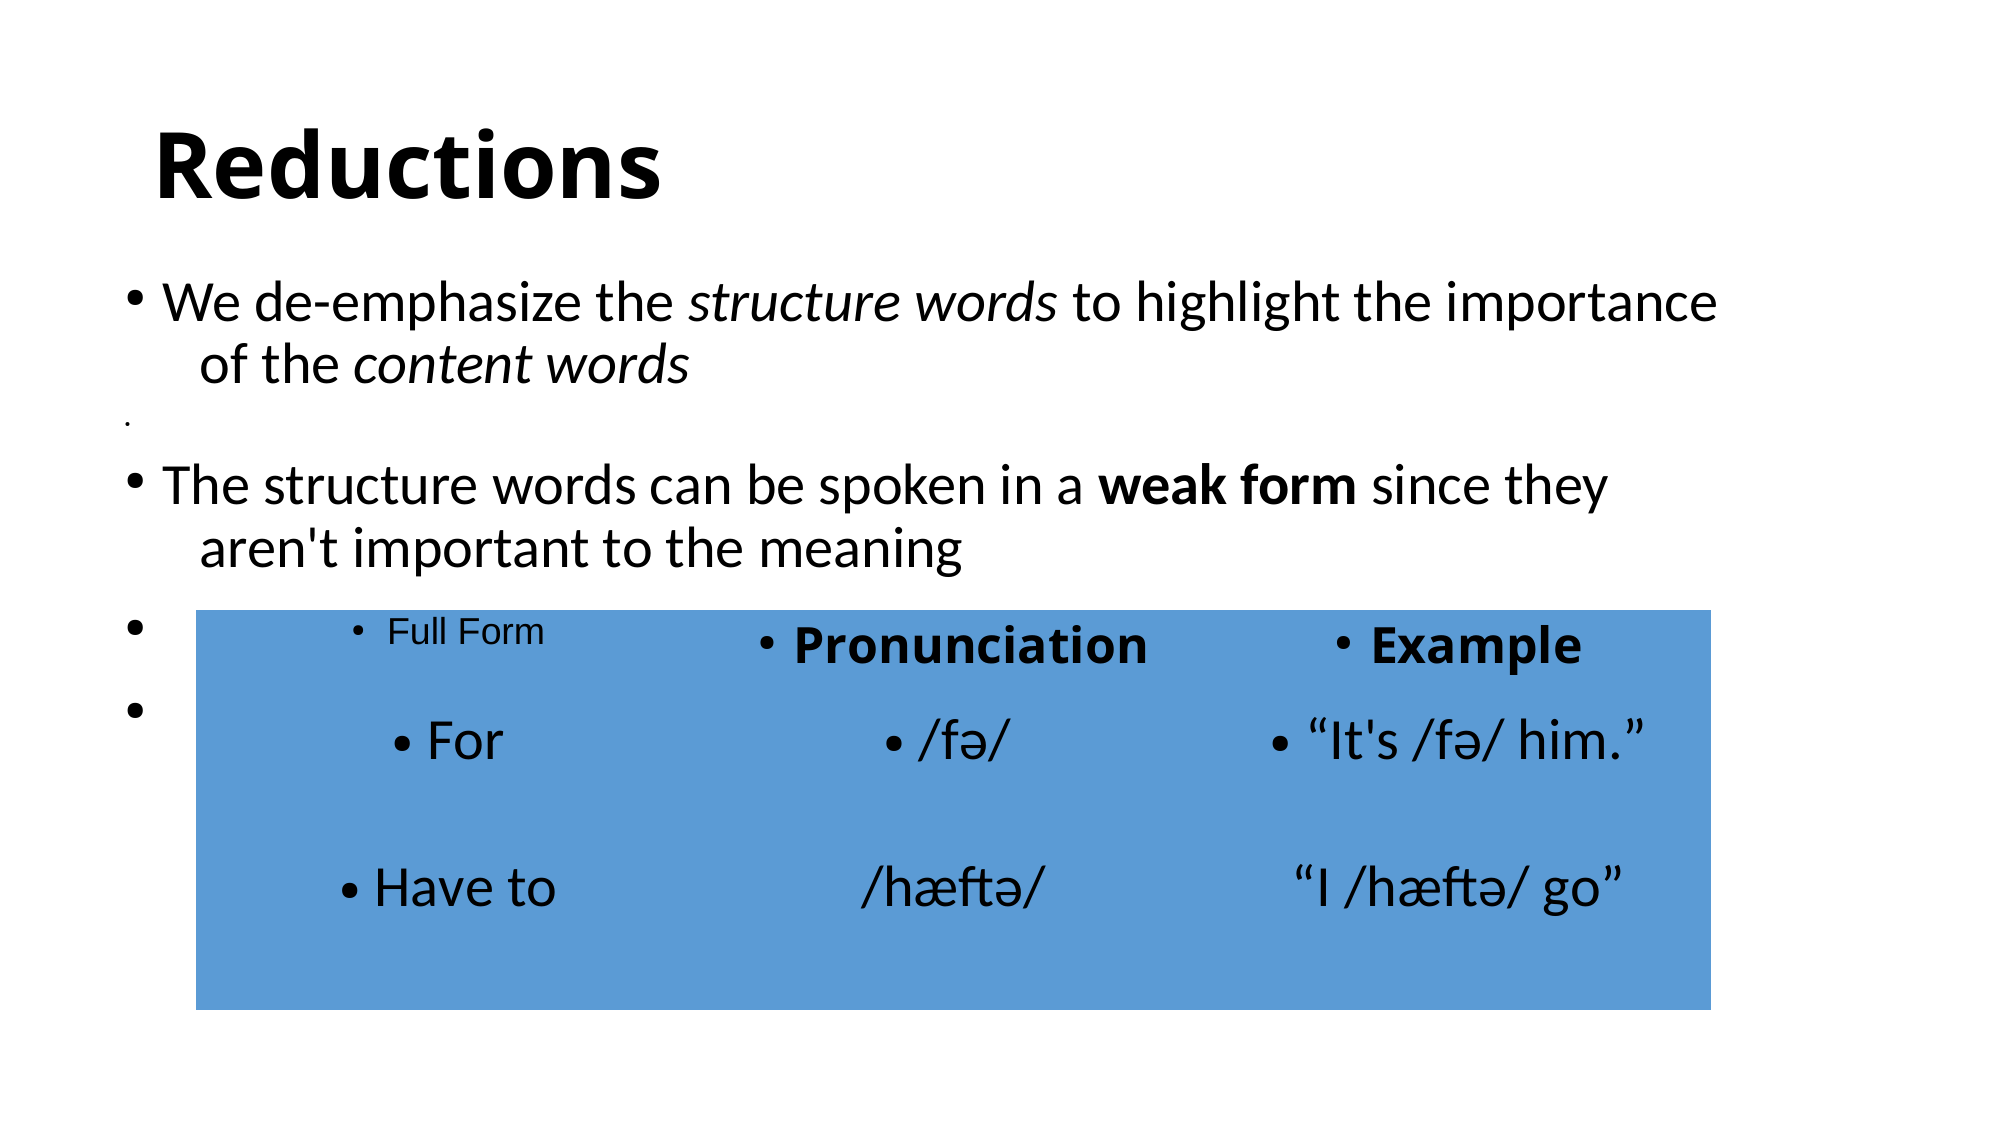

# Reductions
We de-emphasize the structure words to highlight the importance of the content words
The structure words can be spoken in a weak form since they aren't important to the meaning
| Full Form | Pronunciation | Example |
| --- | --- | --- |
| For | /fə/ | “It's /fə/ him.” |
| Have to | /hæftə/ | “I /hæftə/ go” |